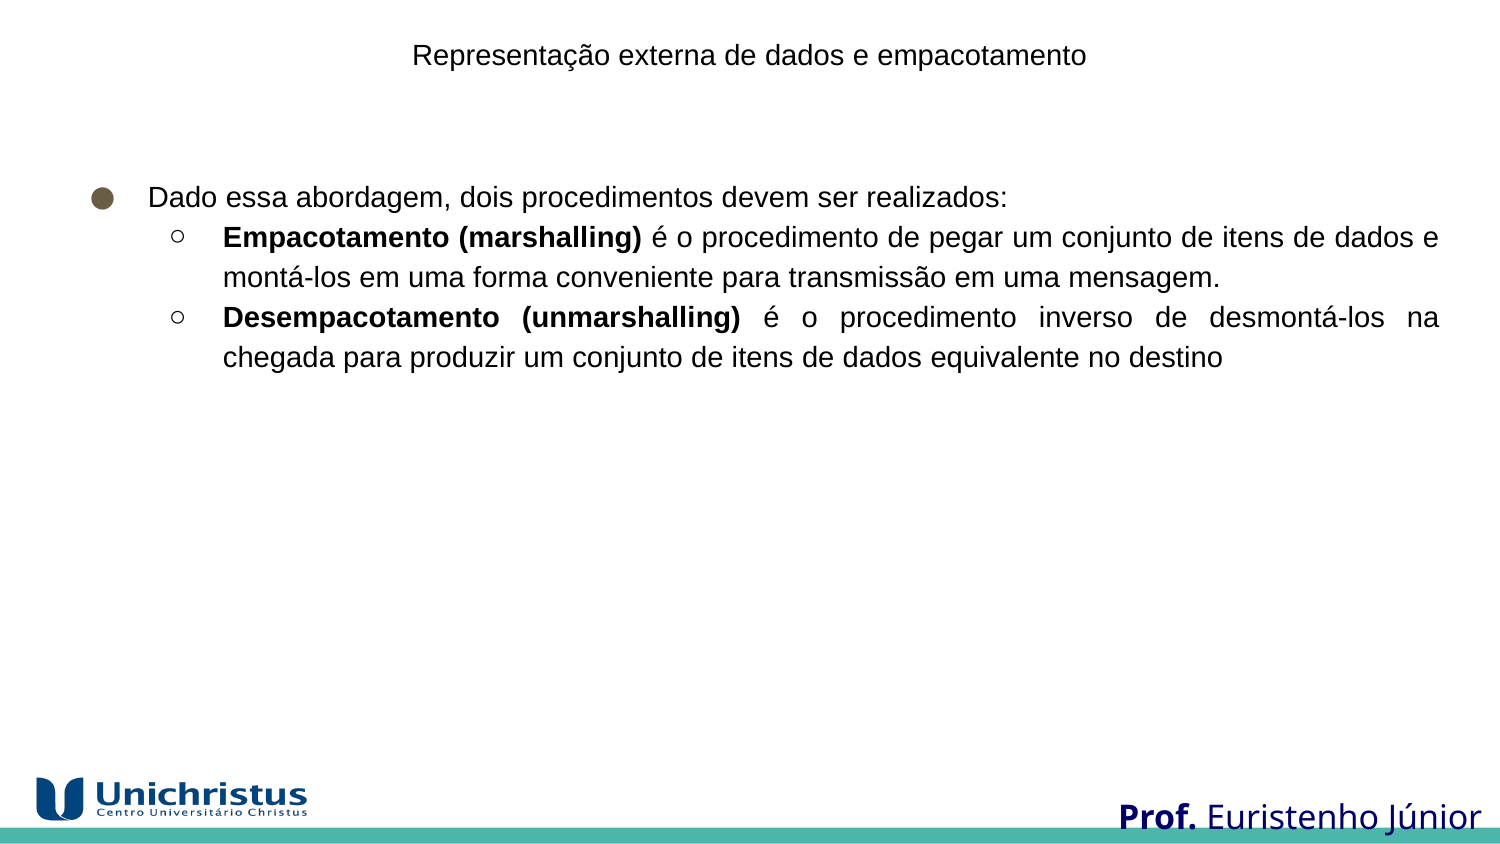

# Representação externa de dados e empacotamento
Dado essa abordagem, dois procedimentos devem ser realizados:
Empacotamento (marshalling) é o procedimento de pegar um conjunto de itens de dados e montá-los em uma forma conveniente para transmissão em uma mensagem.
Desempacotamento (unmarshalling) é o procedimento inverso de desmontá-los na chegada para produzir um conjunto de itens de dados equivalente no destino